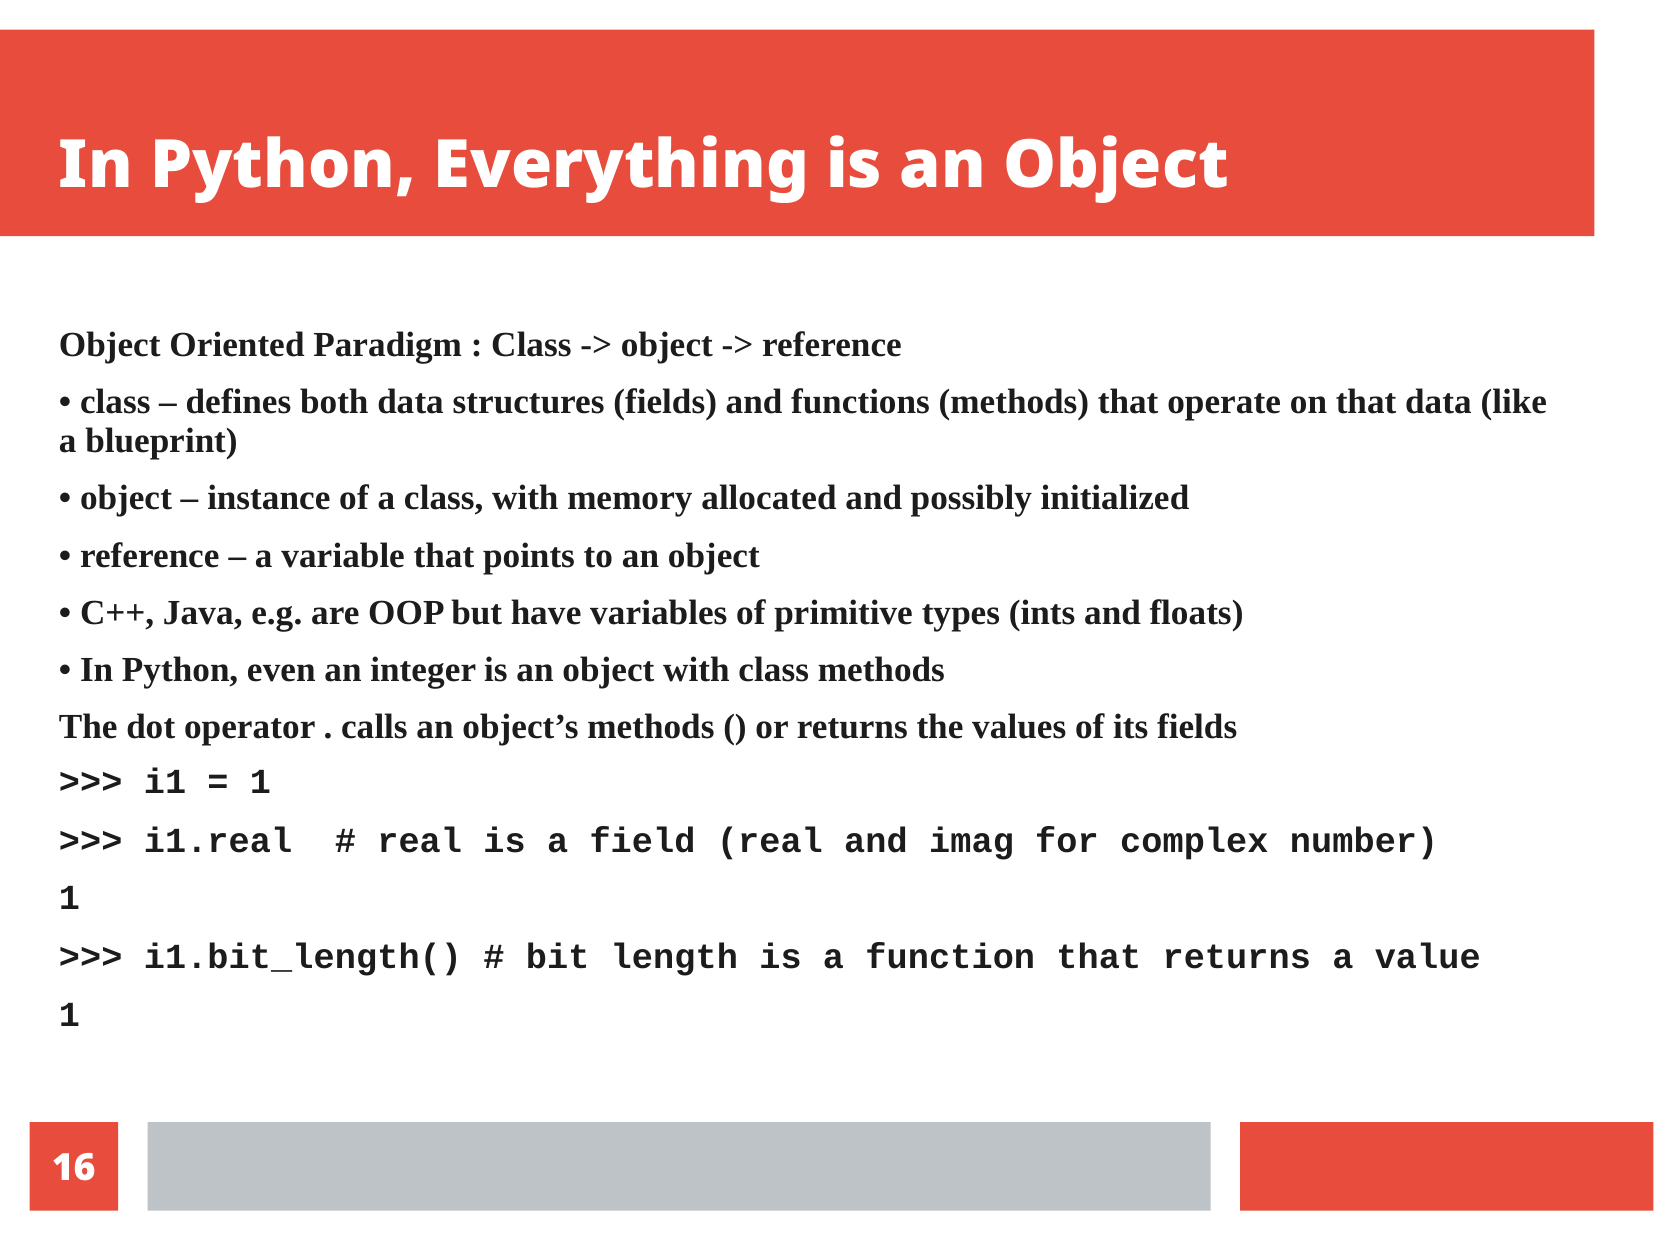

# In Python, Everything is an Object
Object Oriented Paradigm : Class -> object -> reference
• class – defines both data structures (fields) and functions (methods) that operate on that data (like a blueprint)
• object – instance of a class, with memory allocated and possibly initialized
• reference – a variable that points to an object
• C++, Java, e.g. are OOP but have variables of primitive types (ints and floats)
• In Python, even an integer is an object with class methods
The dot operator . calls an object’s methods () or returns the values of its fields
>>> i1 = 1
>>> i1.real # real is a field (real and imag for complex number)
1
>>> i1.bit_length() # bit length is a function that returns a value
1
16